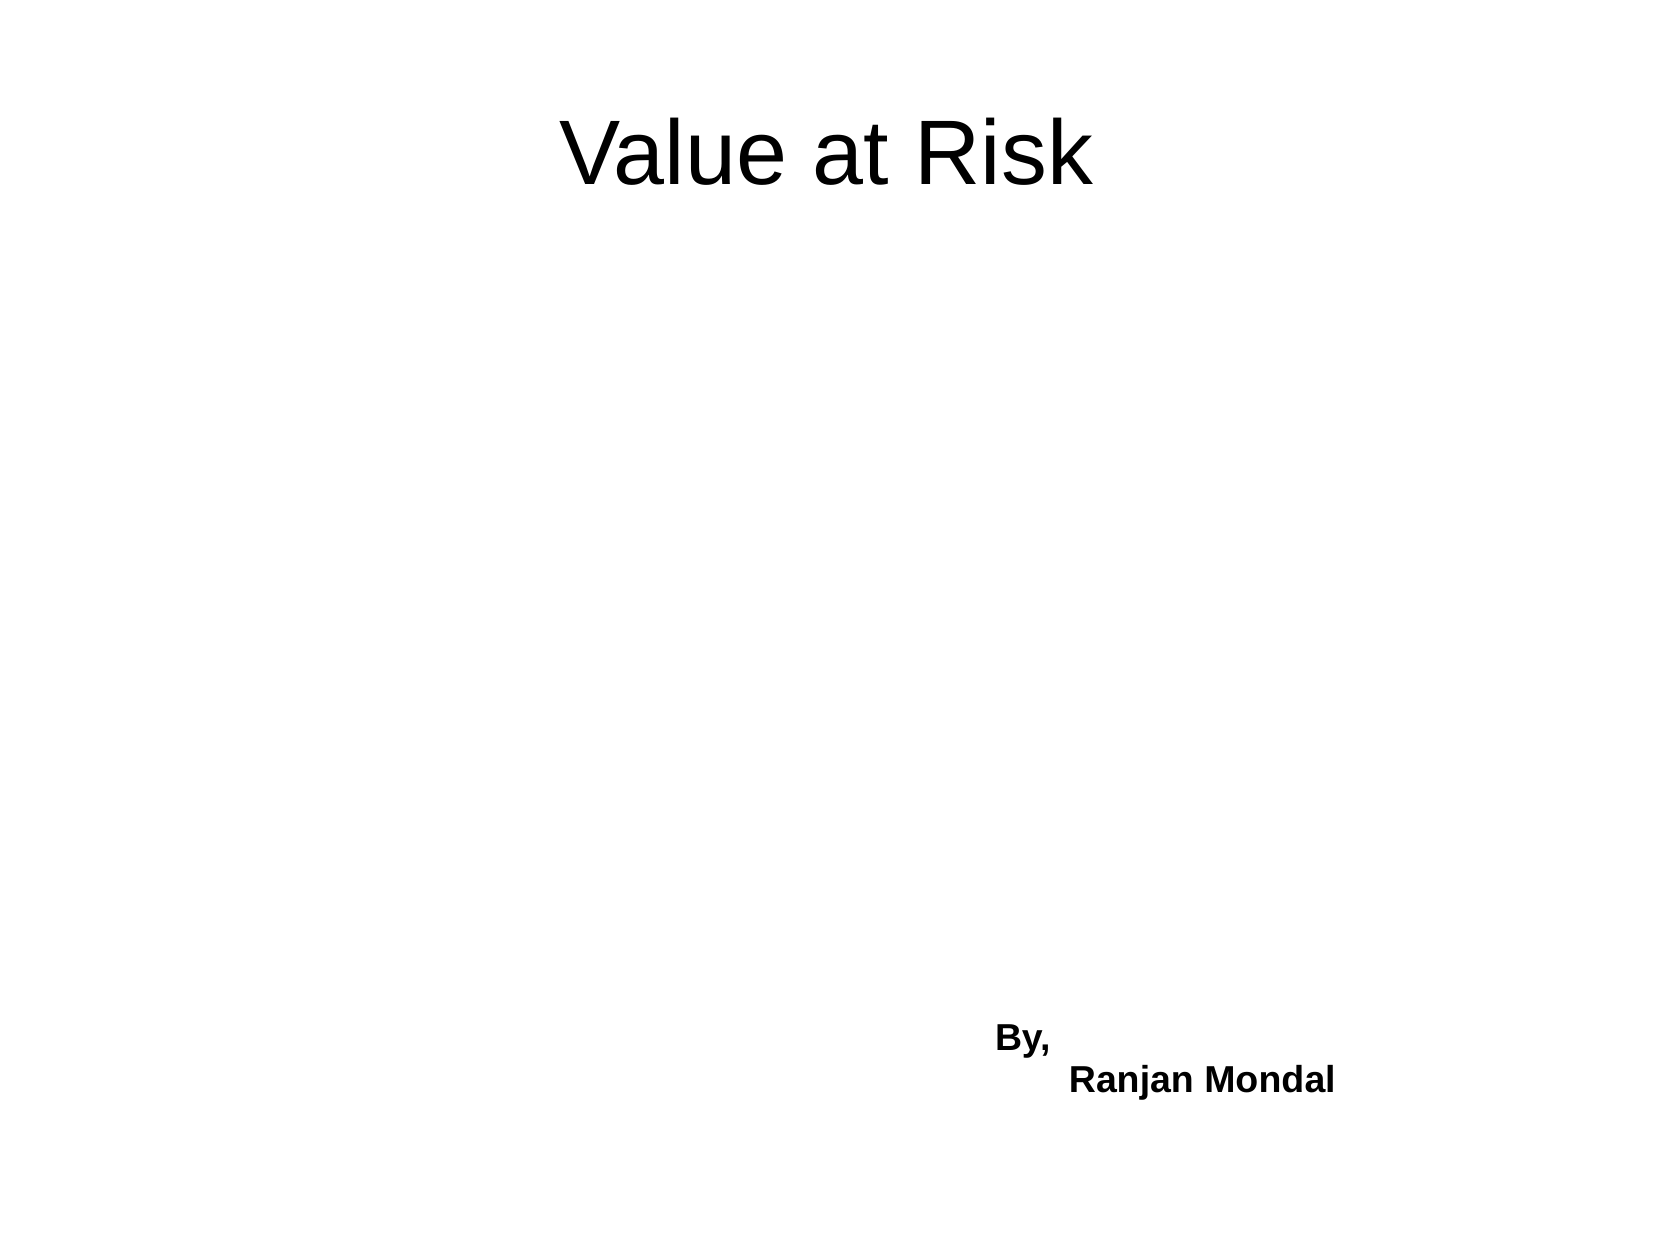

# Value at Risk
By,
 	Ranjan Mondal